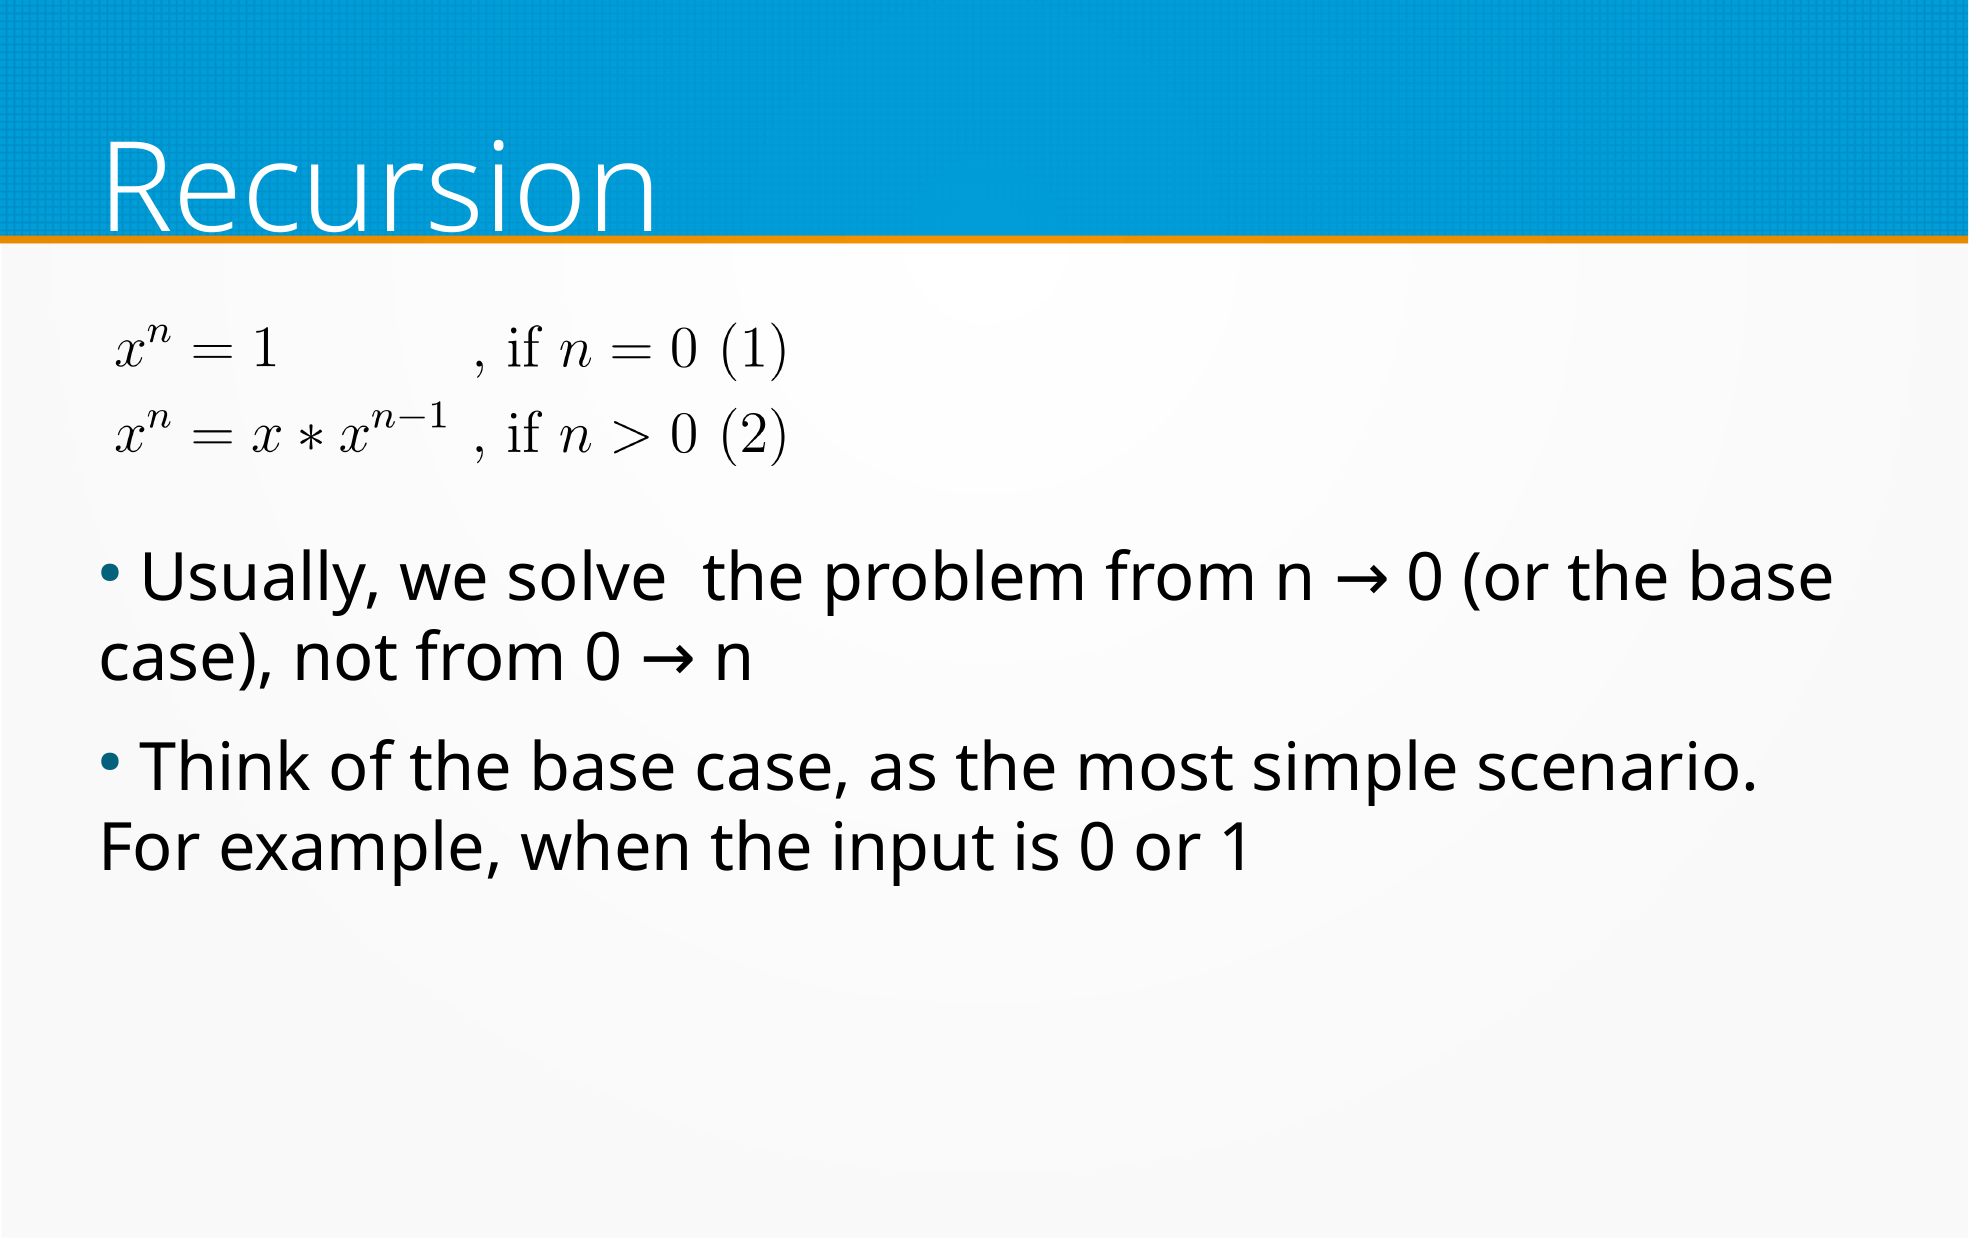

# Recursion
 Usually, we solve the problem from n → 0 (or the base case), not from 0 → n
 Think of the base case, as the most simple scenario. For example, when the input is 0 or 1